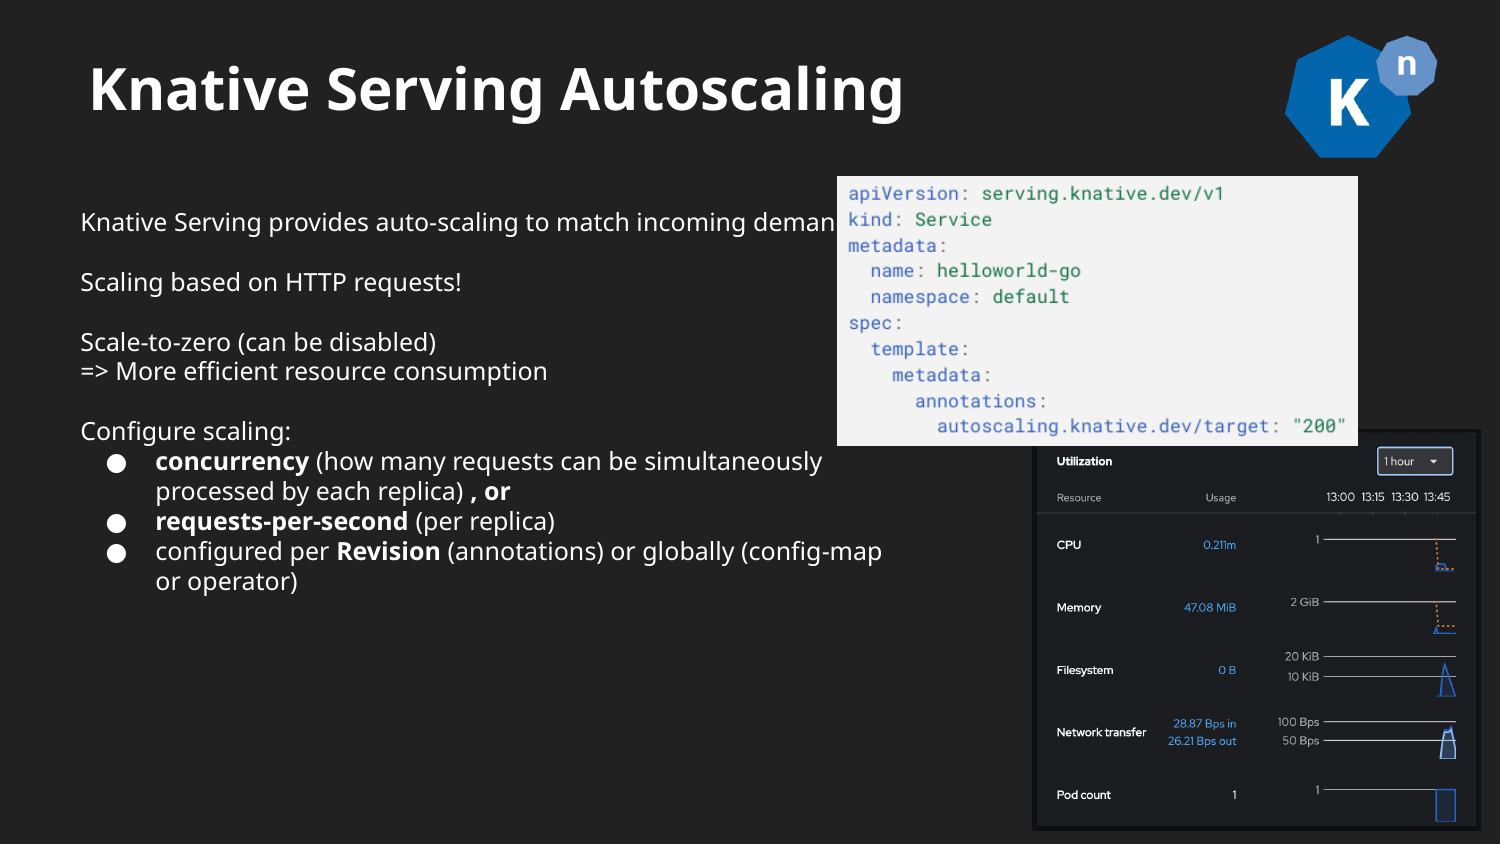

Knative Serving Autoscaling
Knative Serving provides auto-scaling to match incoming demand
Scaling based on HTTP requests!
Scale-to-zero (can be disabled)
=> More efficient resource consumption
Configure scaling:
concurrency (how many requests can be simultaneously processed by each replica) , or
requests-per-second (per replica)
configured per Revision (annotations) or globally (config-map or operator)